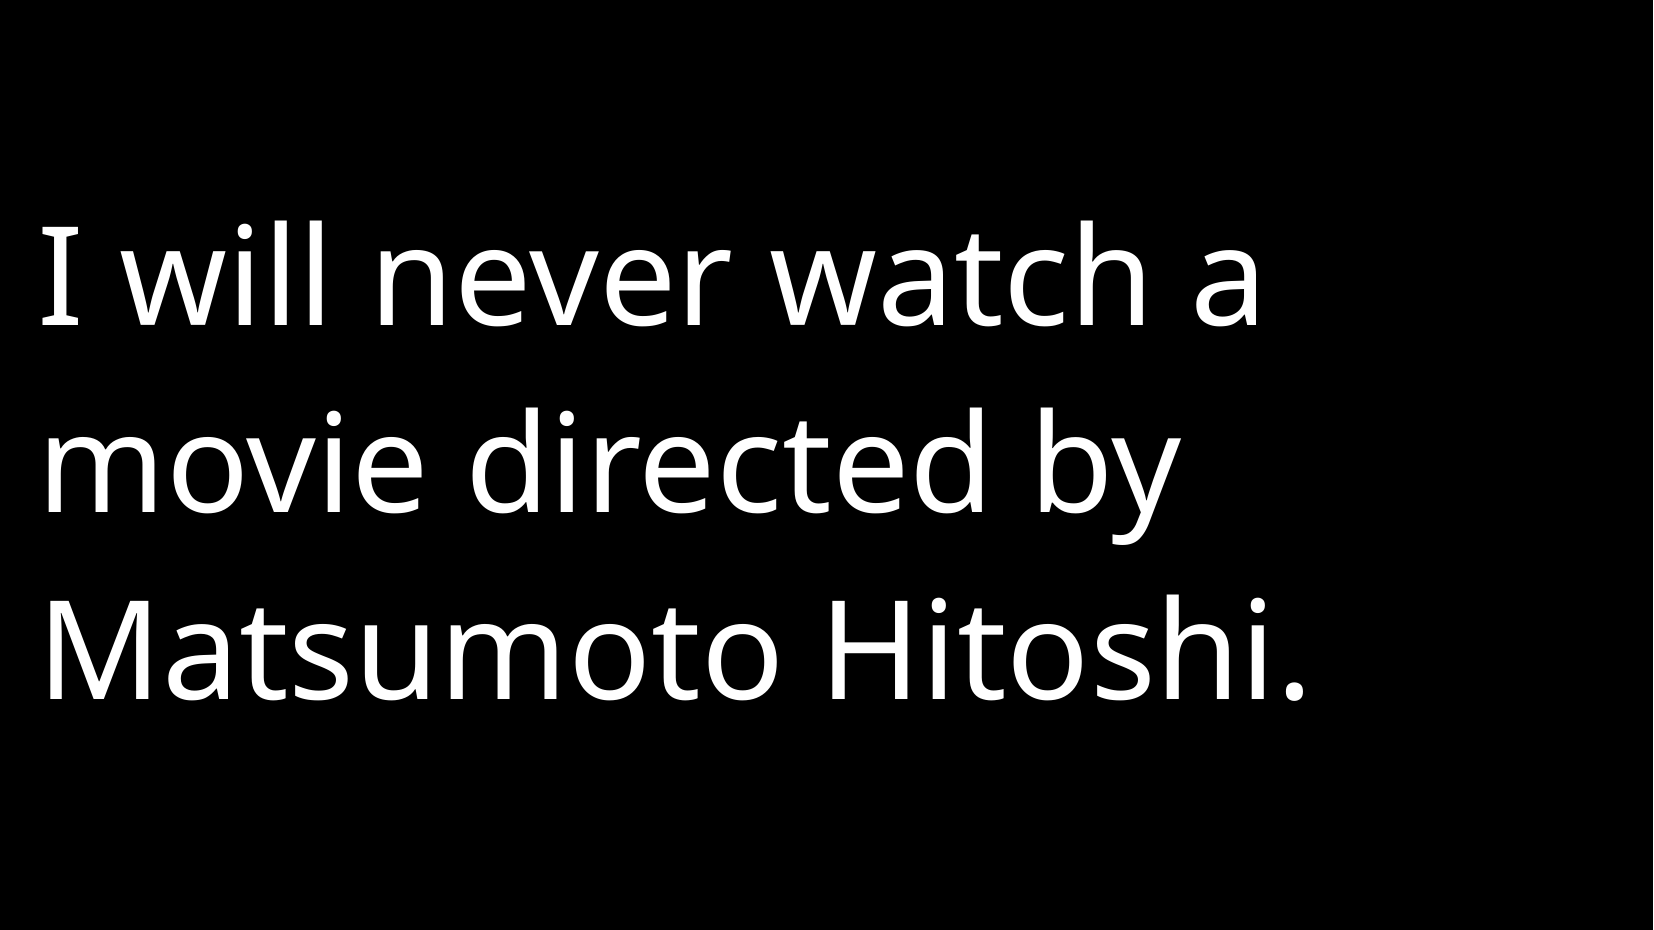

# I will never watch a movie directed by Matsumoto Hitoshi.